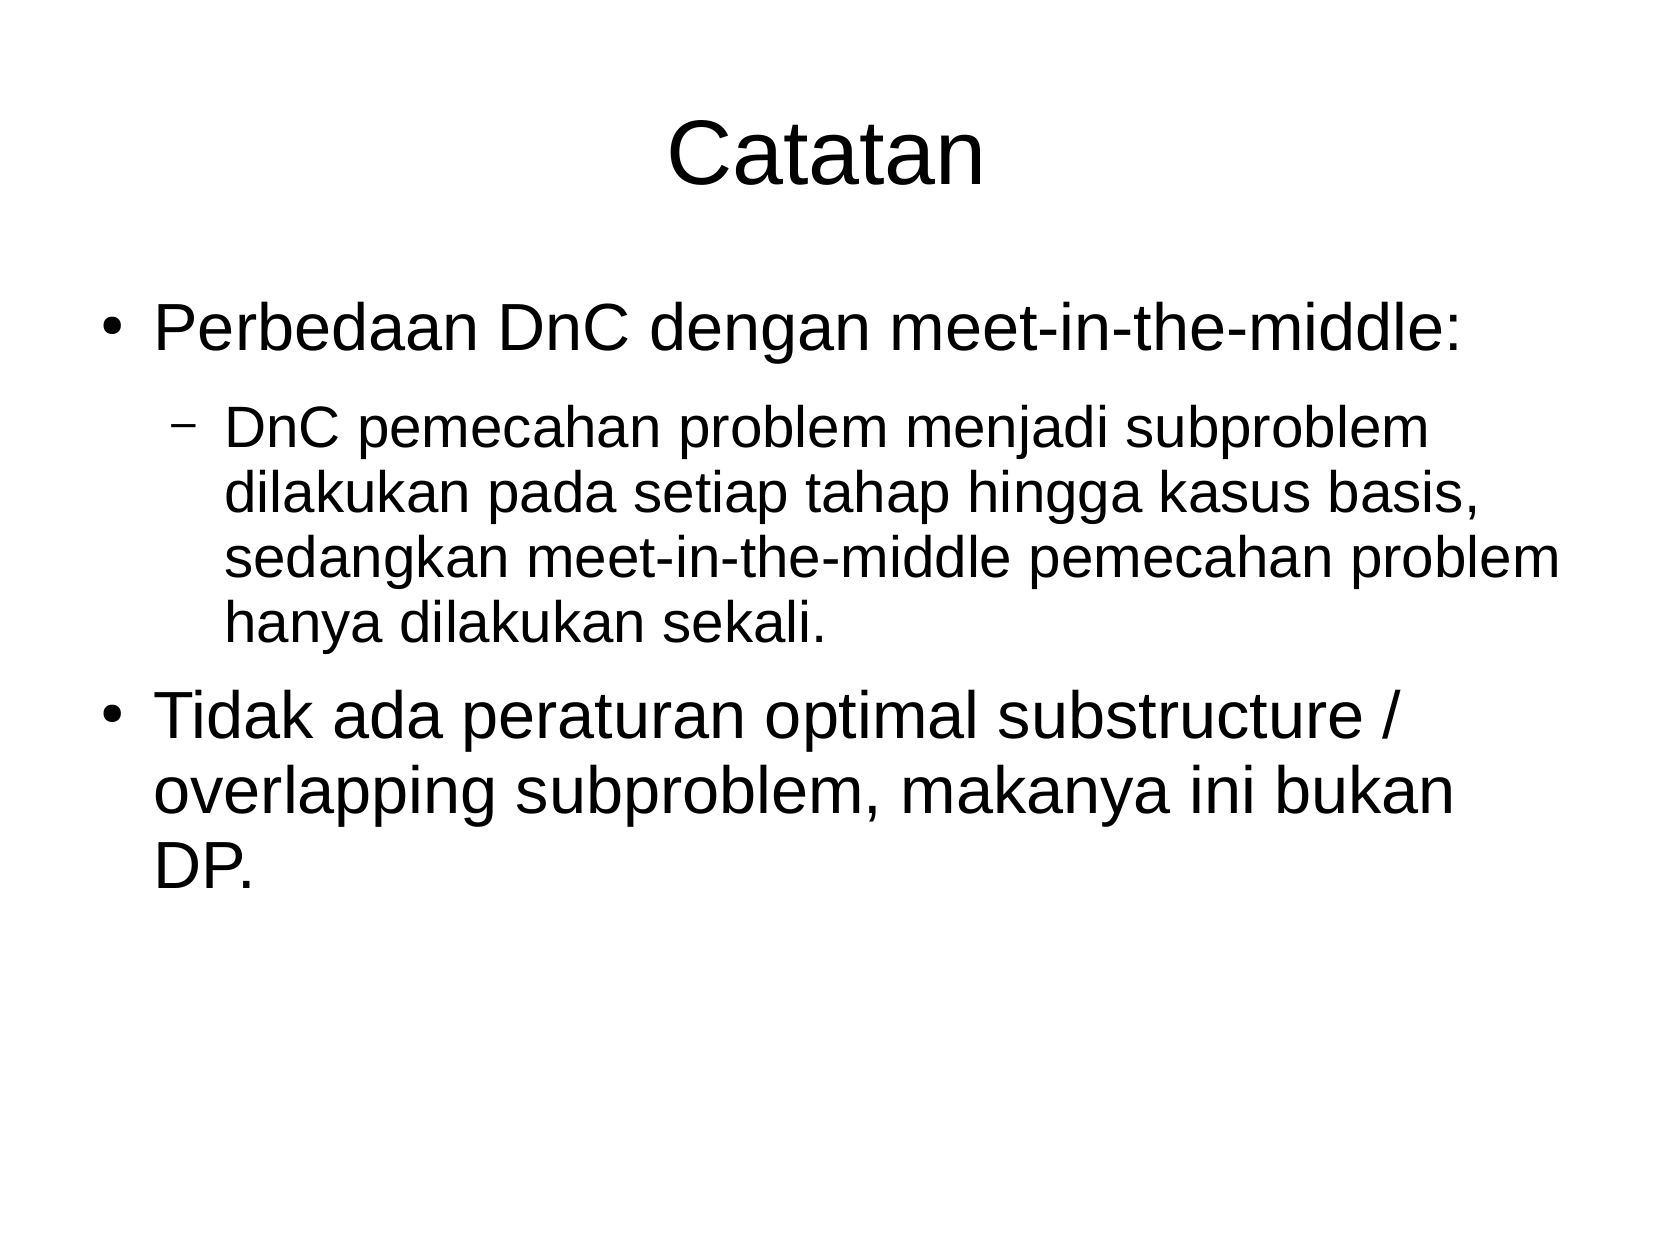

# Catatan
Perbedaan DnC dengan meet-in-the-middle:
DnC pemecahan problem menjadi subproblem dilakukan pada setiap tahap hingga kasus basis, sedangkan meet-in-the-middle pemecahan problem hanya dilakukan sekali.
Tidak ada peraturan optimal substructure / overlapping subproblem, makanya ini bukan DP.